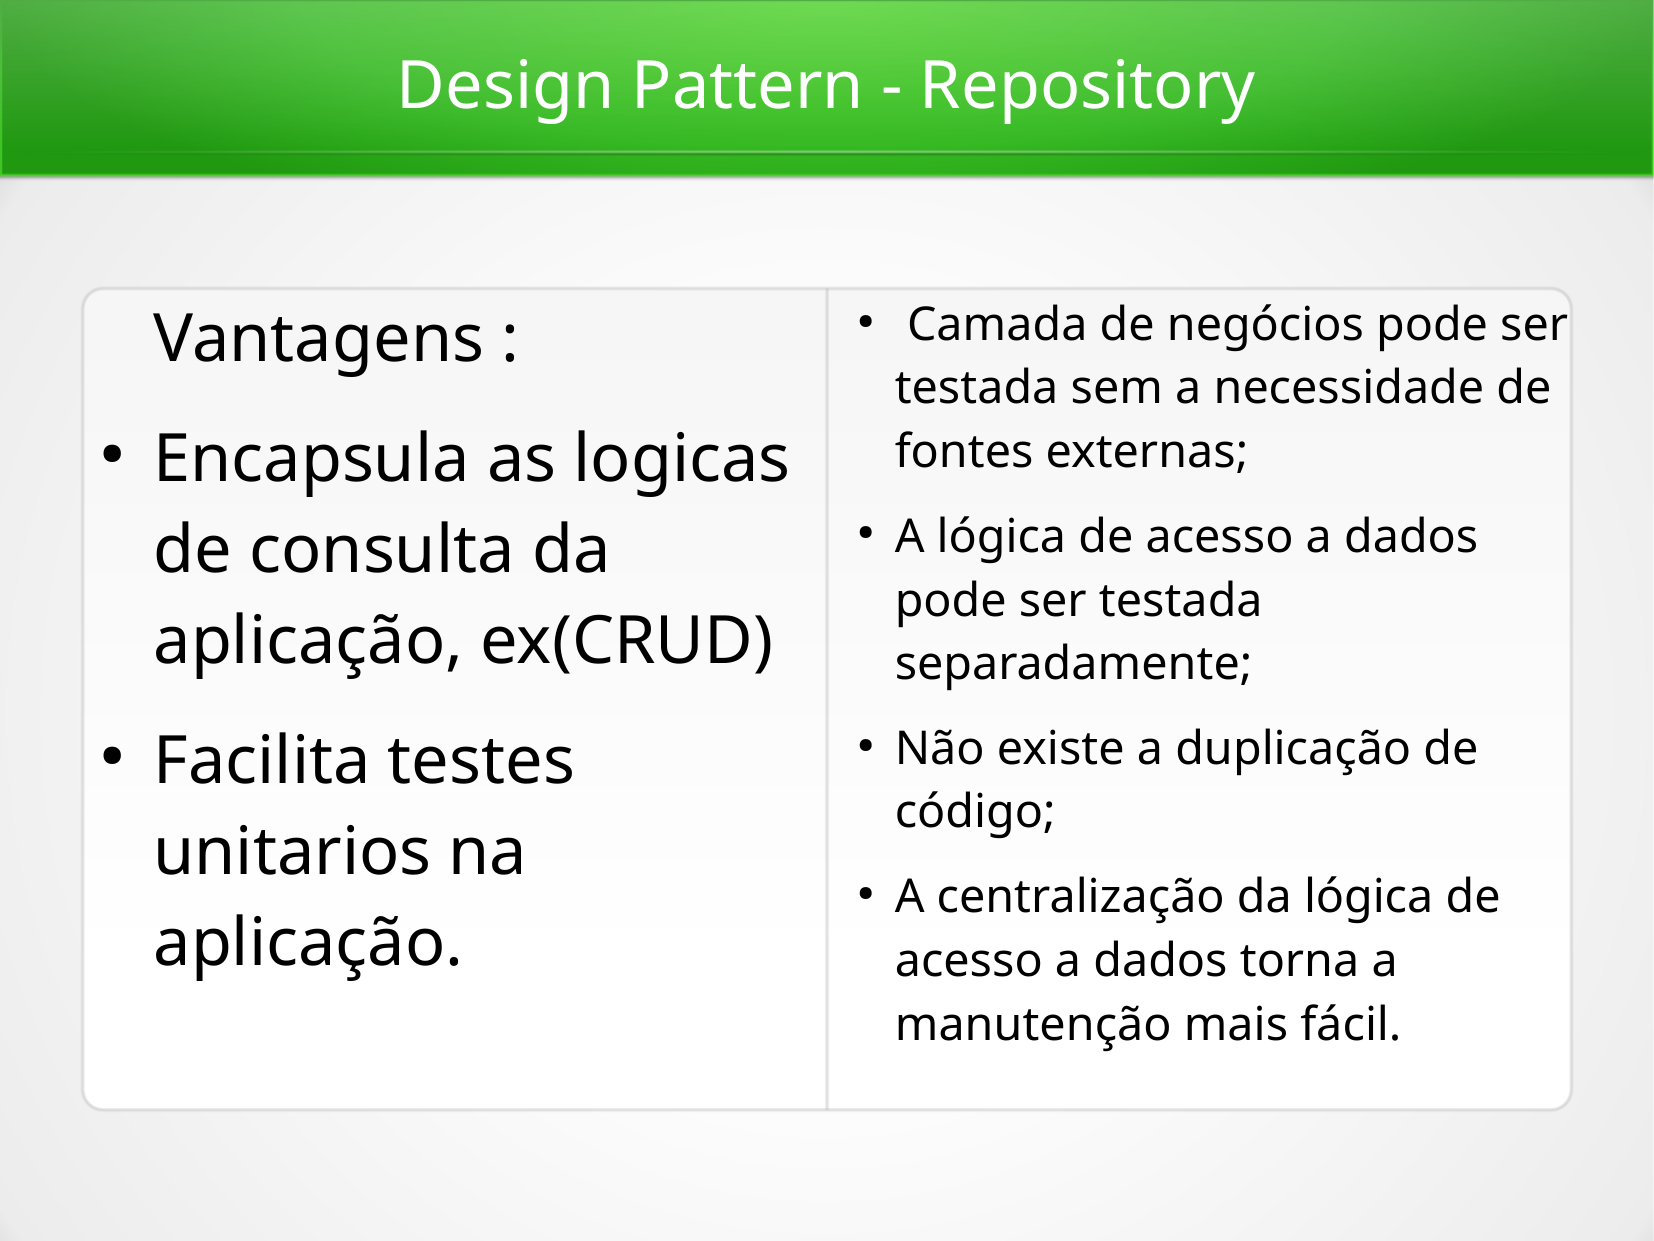

# Design Pattern - Repository
Vantagens :
Encapsula as logicas de consulta da aplicação, ex(CRUD)
Facilita testes unitarios na aplicação.
 Camada de negócios pode ser testada sem a necessidade de fontes externas;
A lógica de acesso a dados pode ser testada separadamente;
Não existe a duplicação de código;
A centralização da lógica de acesso a dados torna a manutenção mais fácil.